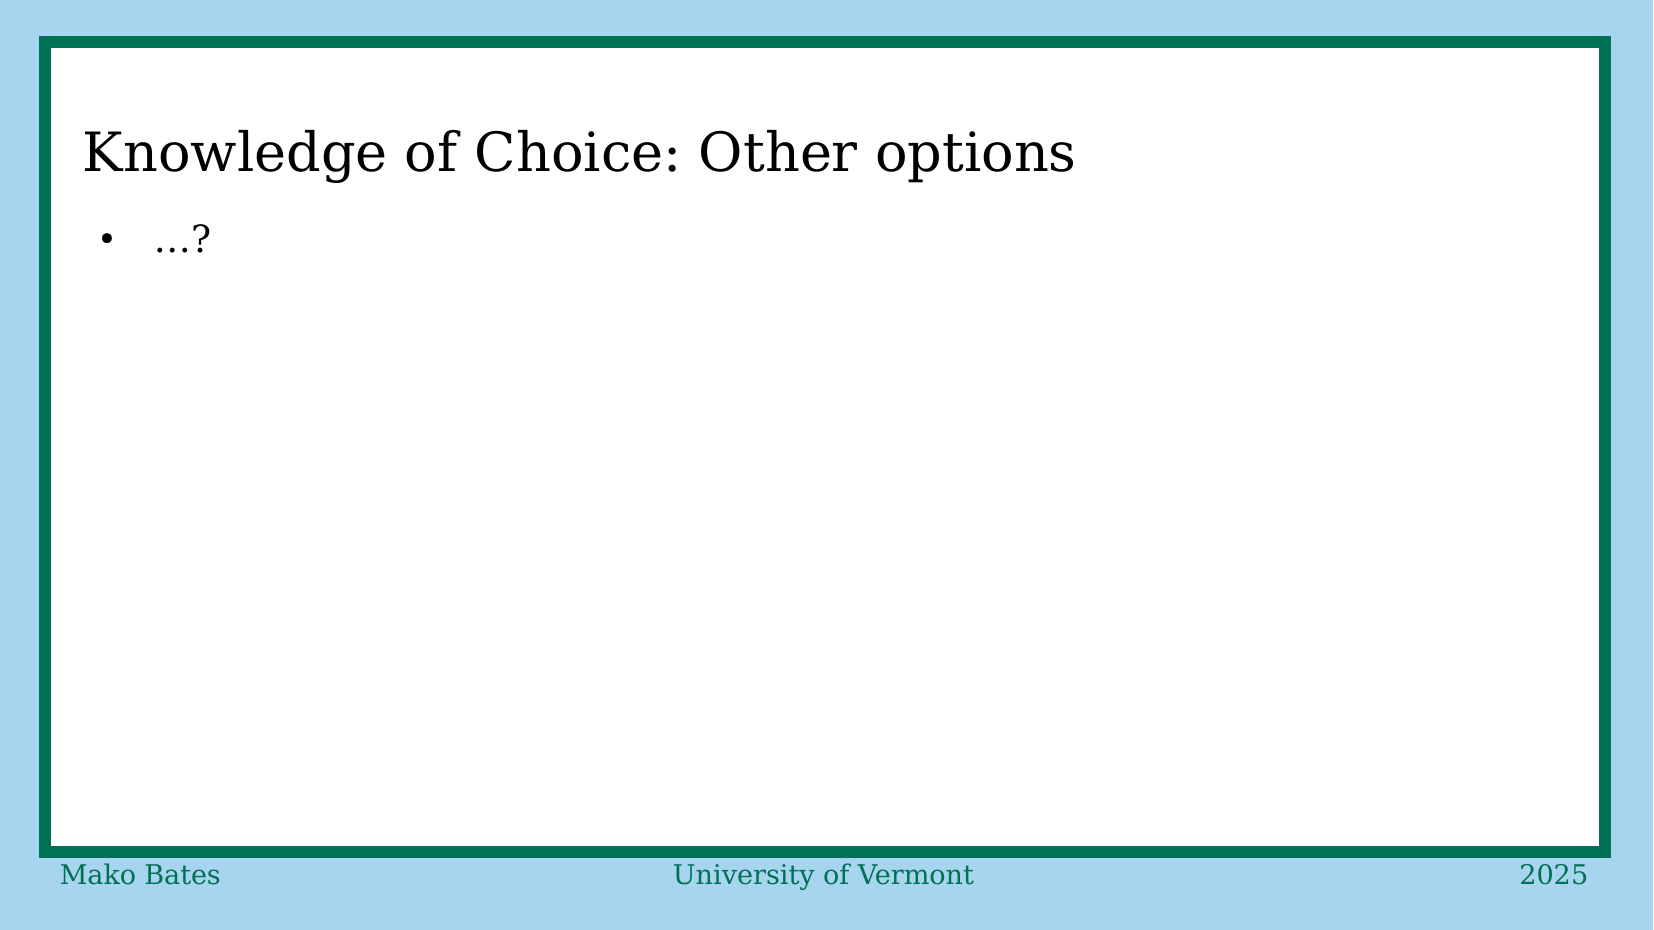

# Knowledge of Choice: Other options
…?